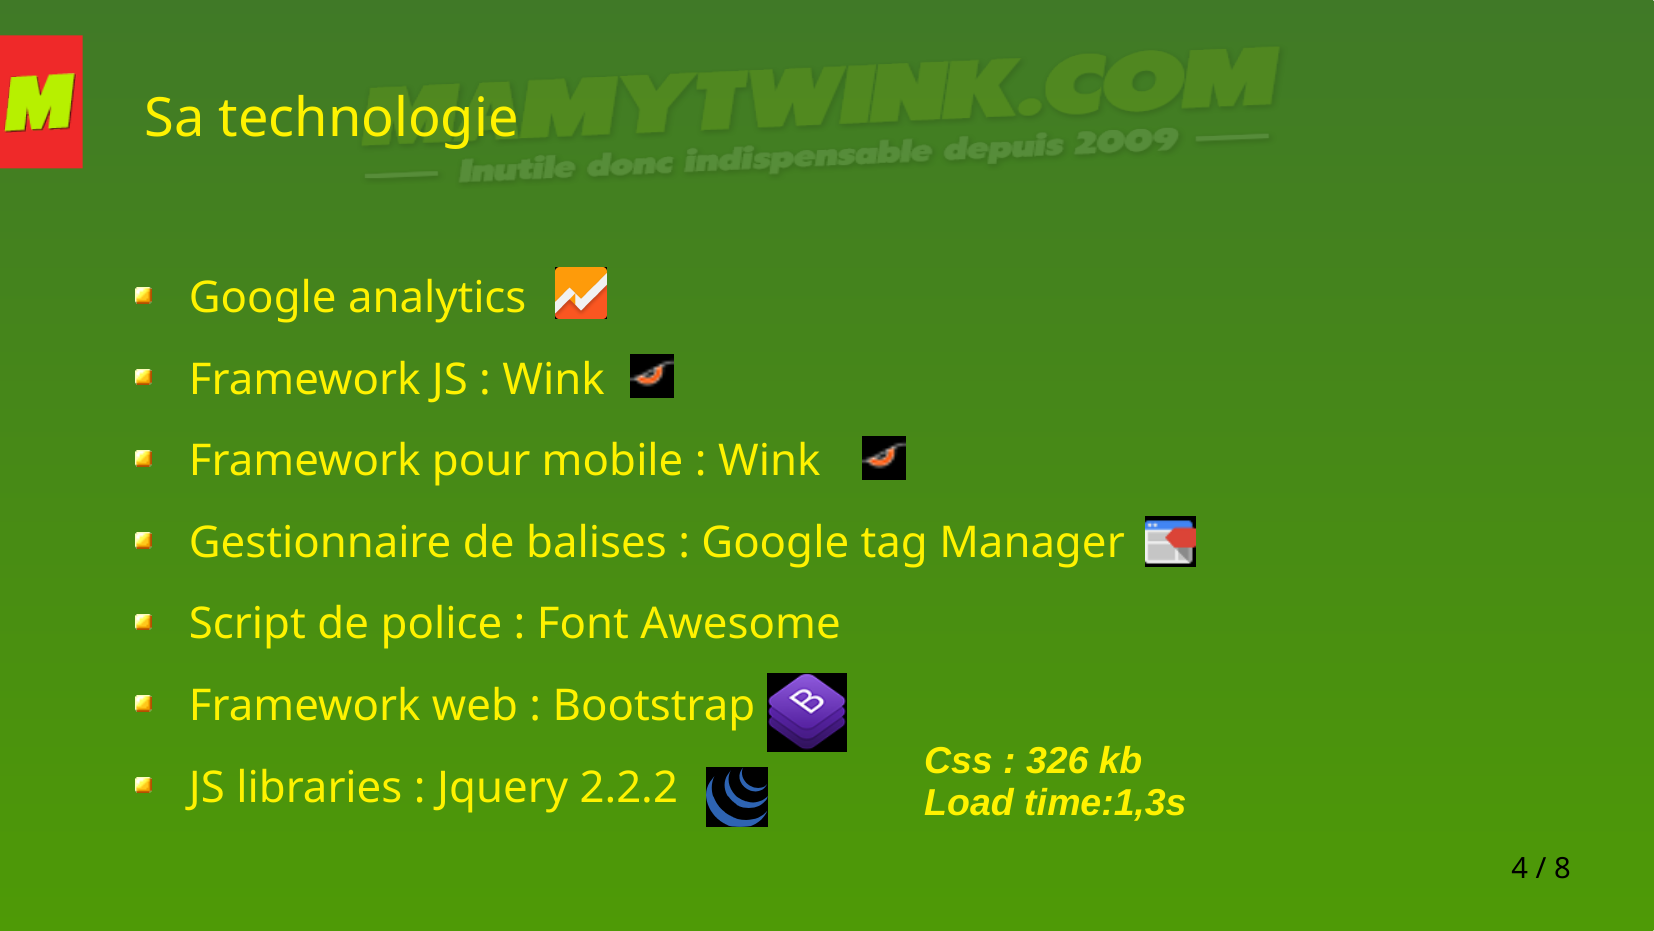

Sa technologie
# Google analytics
Framework JS : Wink
Framework pour mobile : Wink
Gestionnaire de balises : Google tag Manager
Script de police : Font Awesome
Framework web : Bootstrap
JS libraries : Jquery 2.2.2
Css : 326 kb
Load time:1,3s
4